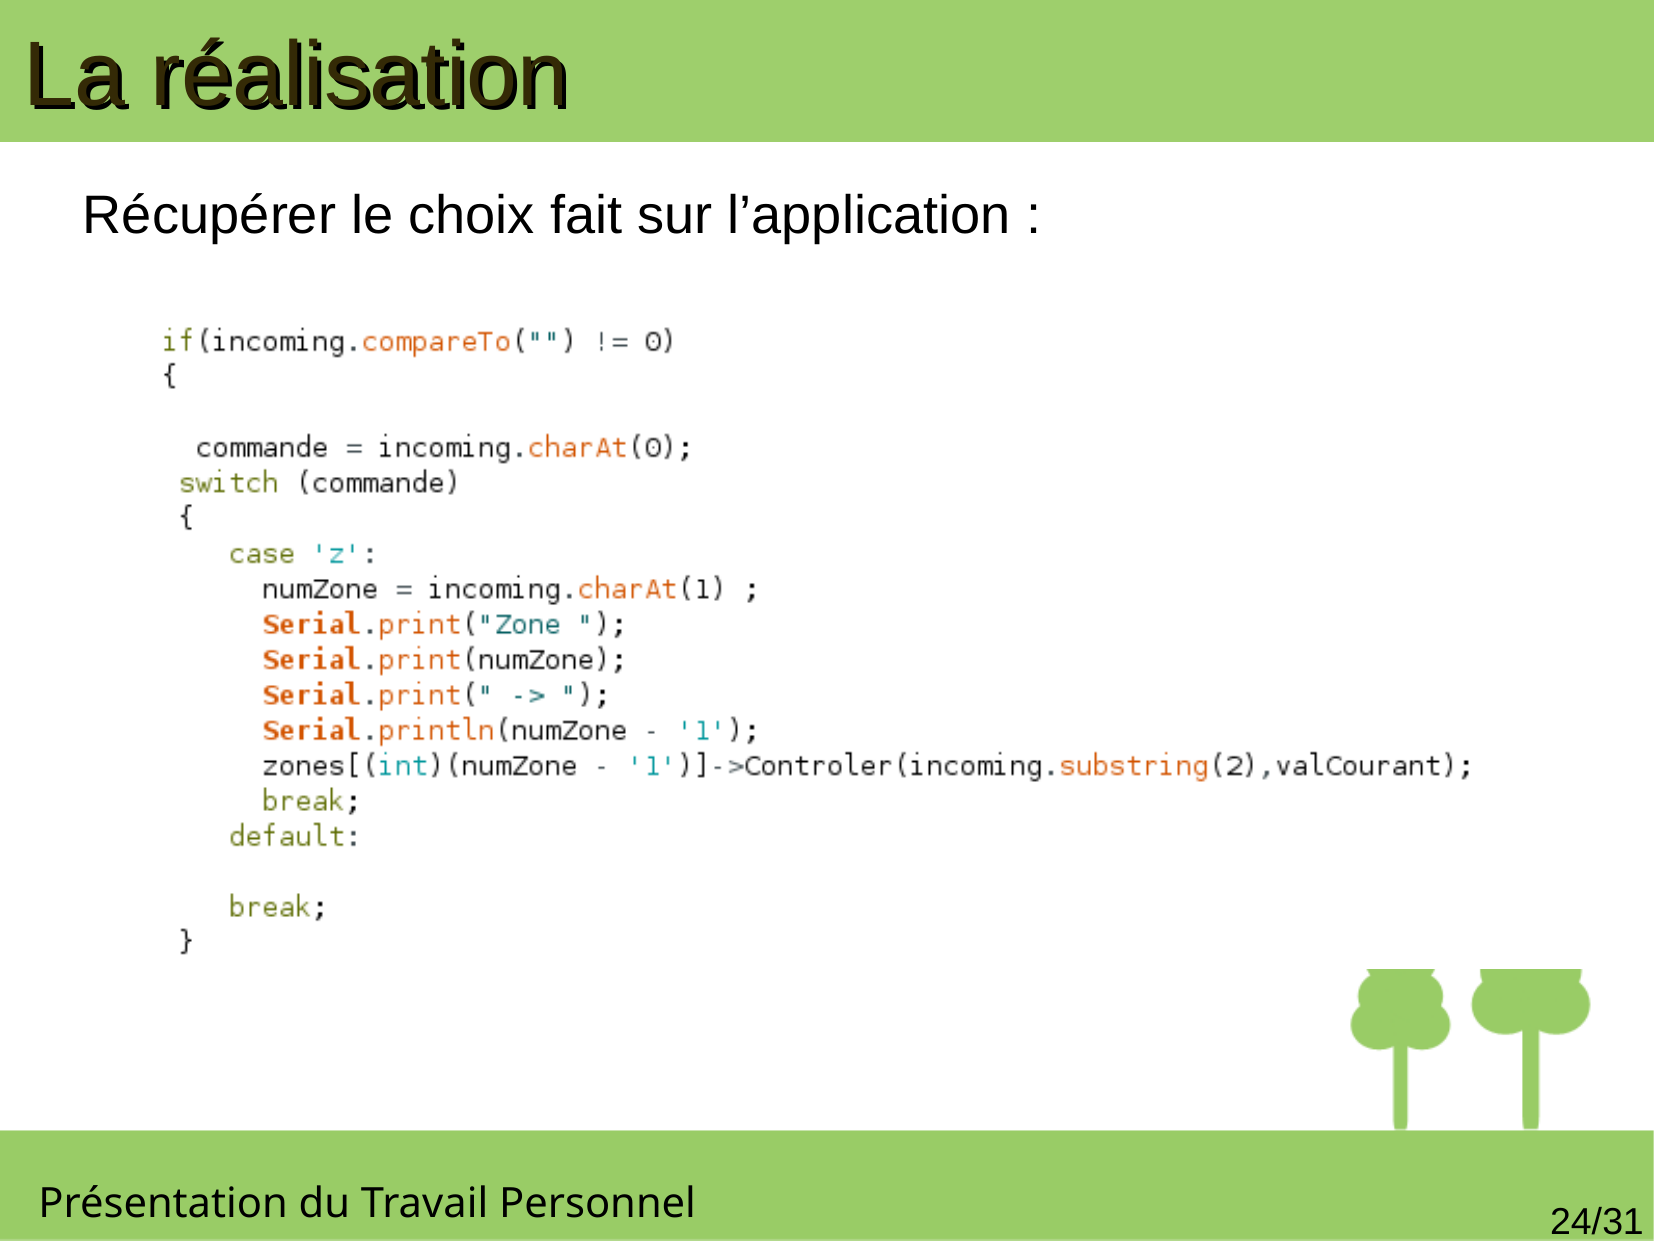

# La réalisation
Récupérer le choix fait sur l’application :
Présentation du Travail Personnel